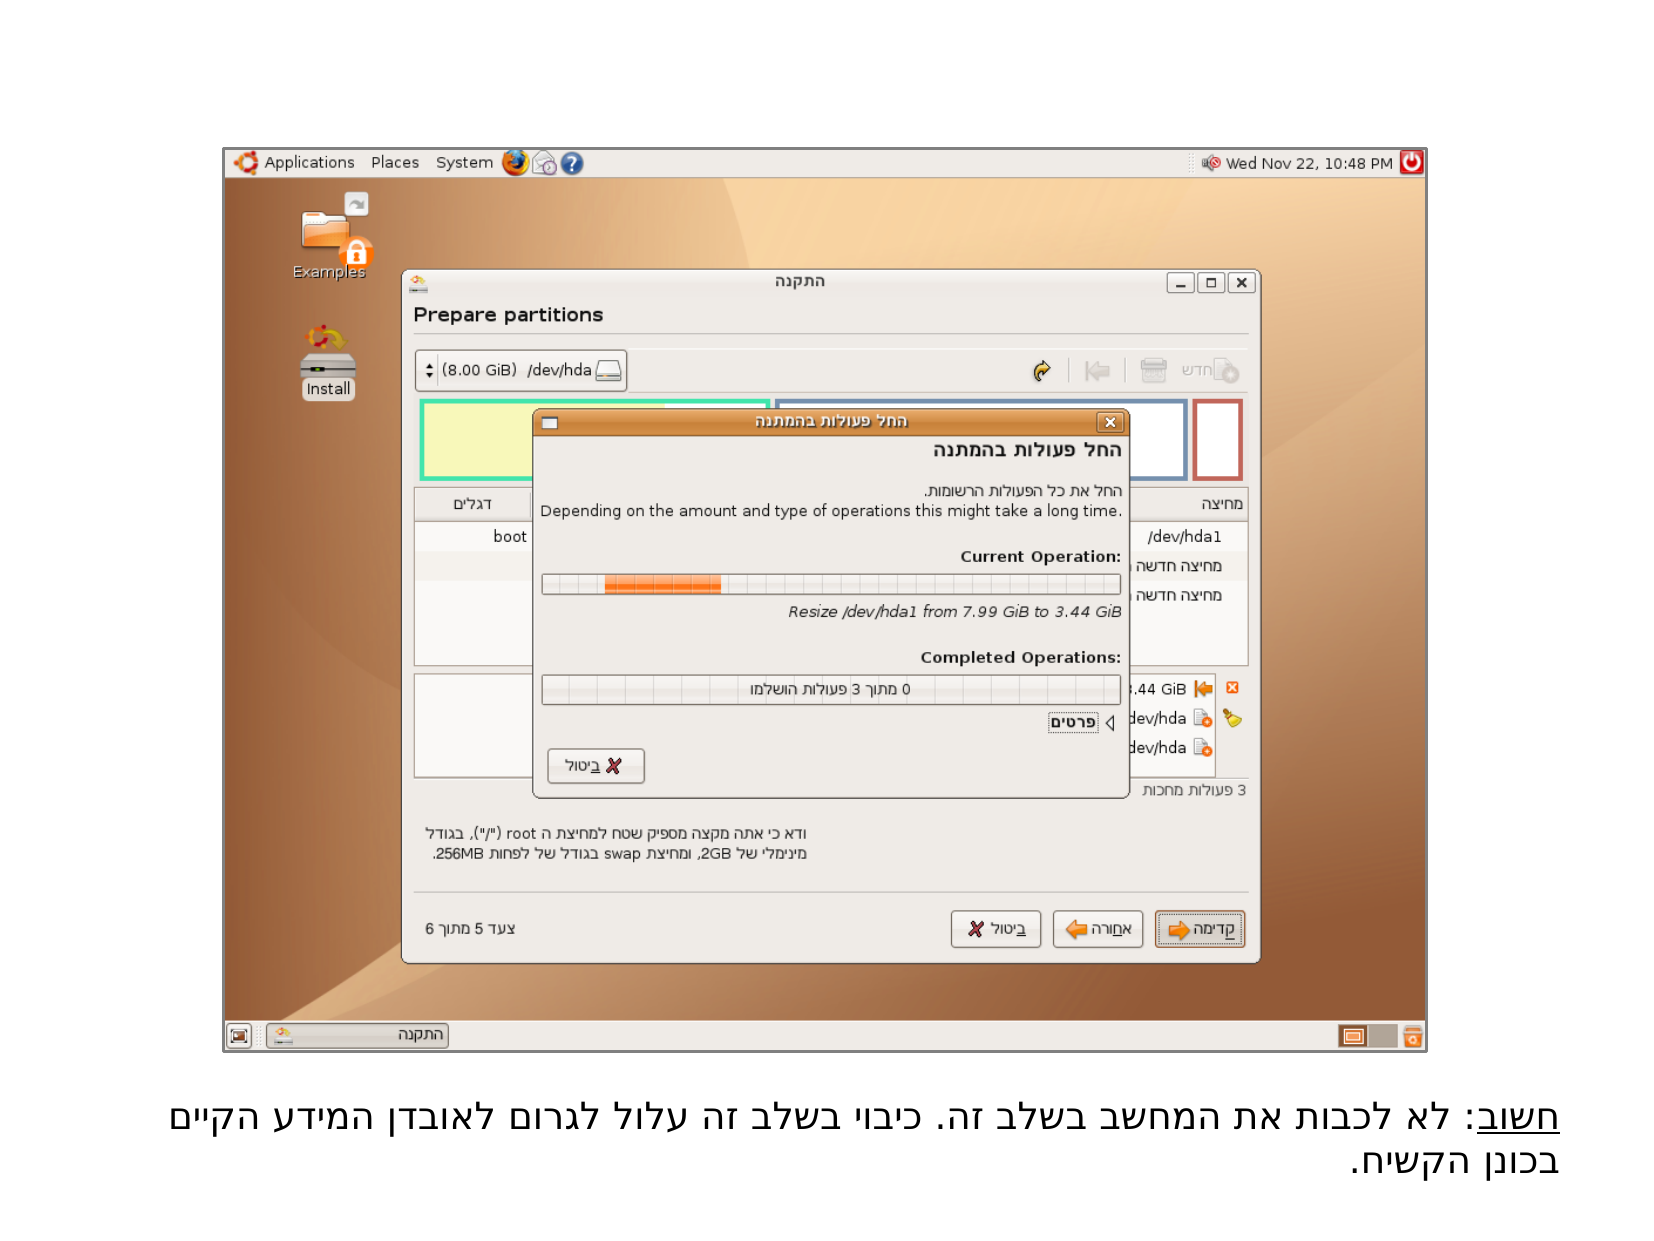

חשוב: לא לכבות את המחשב בשלב זה. כיבוי בשלב זה עלול לגרום לאובדן המידע הקיים בכונן הקשיח.